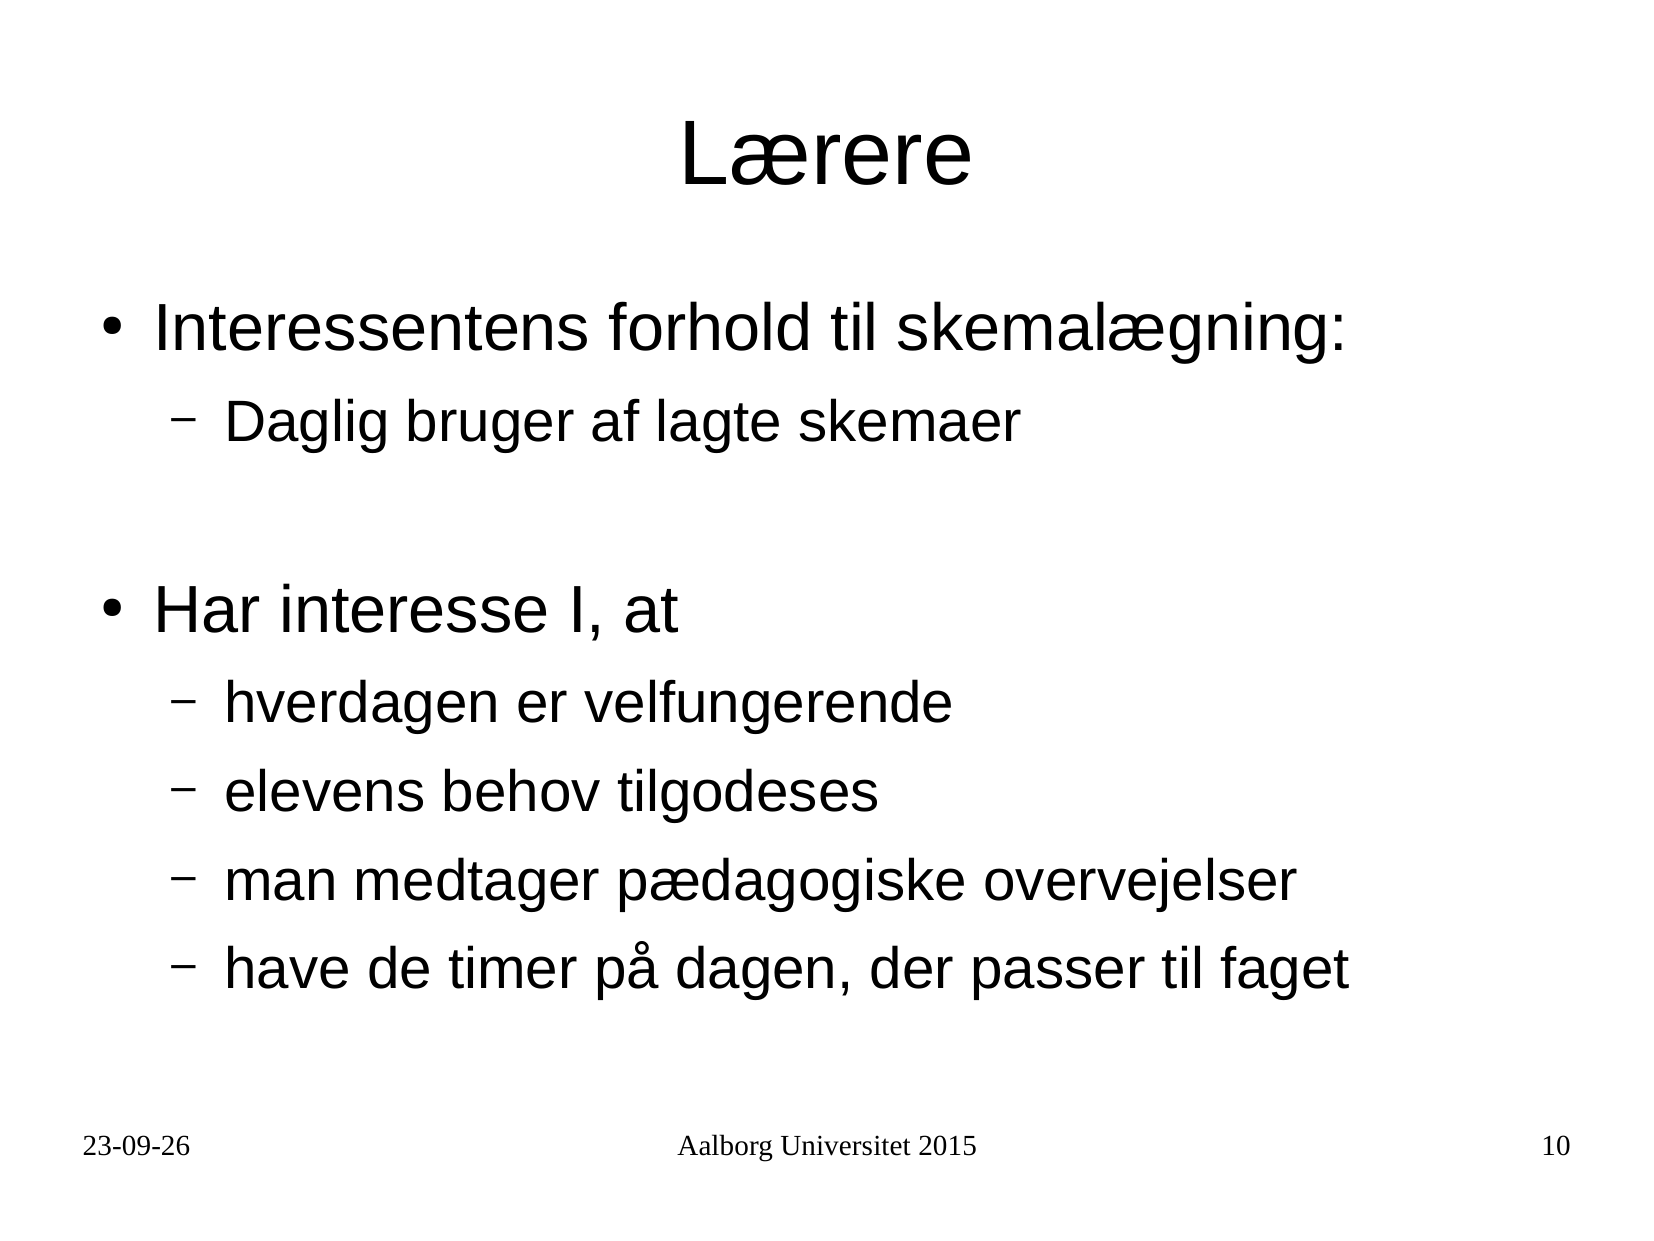

# Lærere
Interessentens forhold til skemalægning:
Daglig bruger af lagte skemaer
Har interesse I, at
hverdagen er velfungerende
elevens behov tilgodeses
man medtager pædagogiske overvejelser
have de timer på dagen, der passer til faget
Aalborg Universitet 2015
10